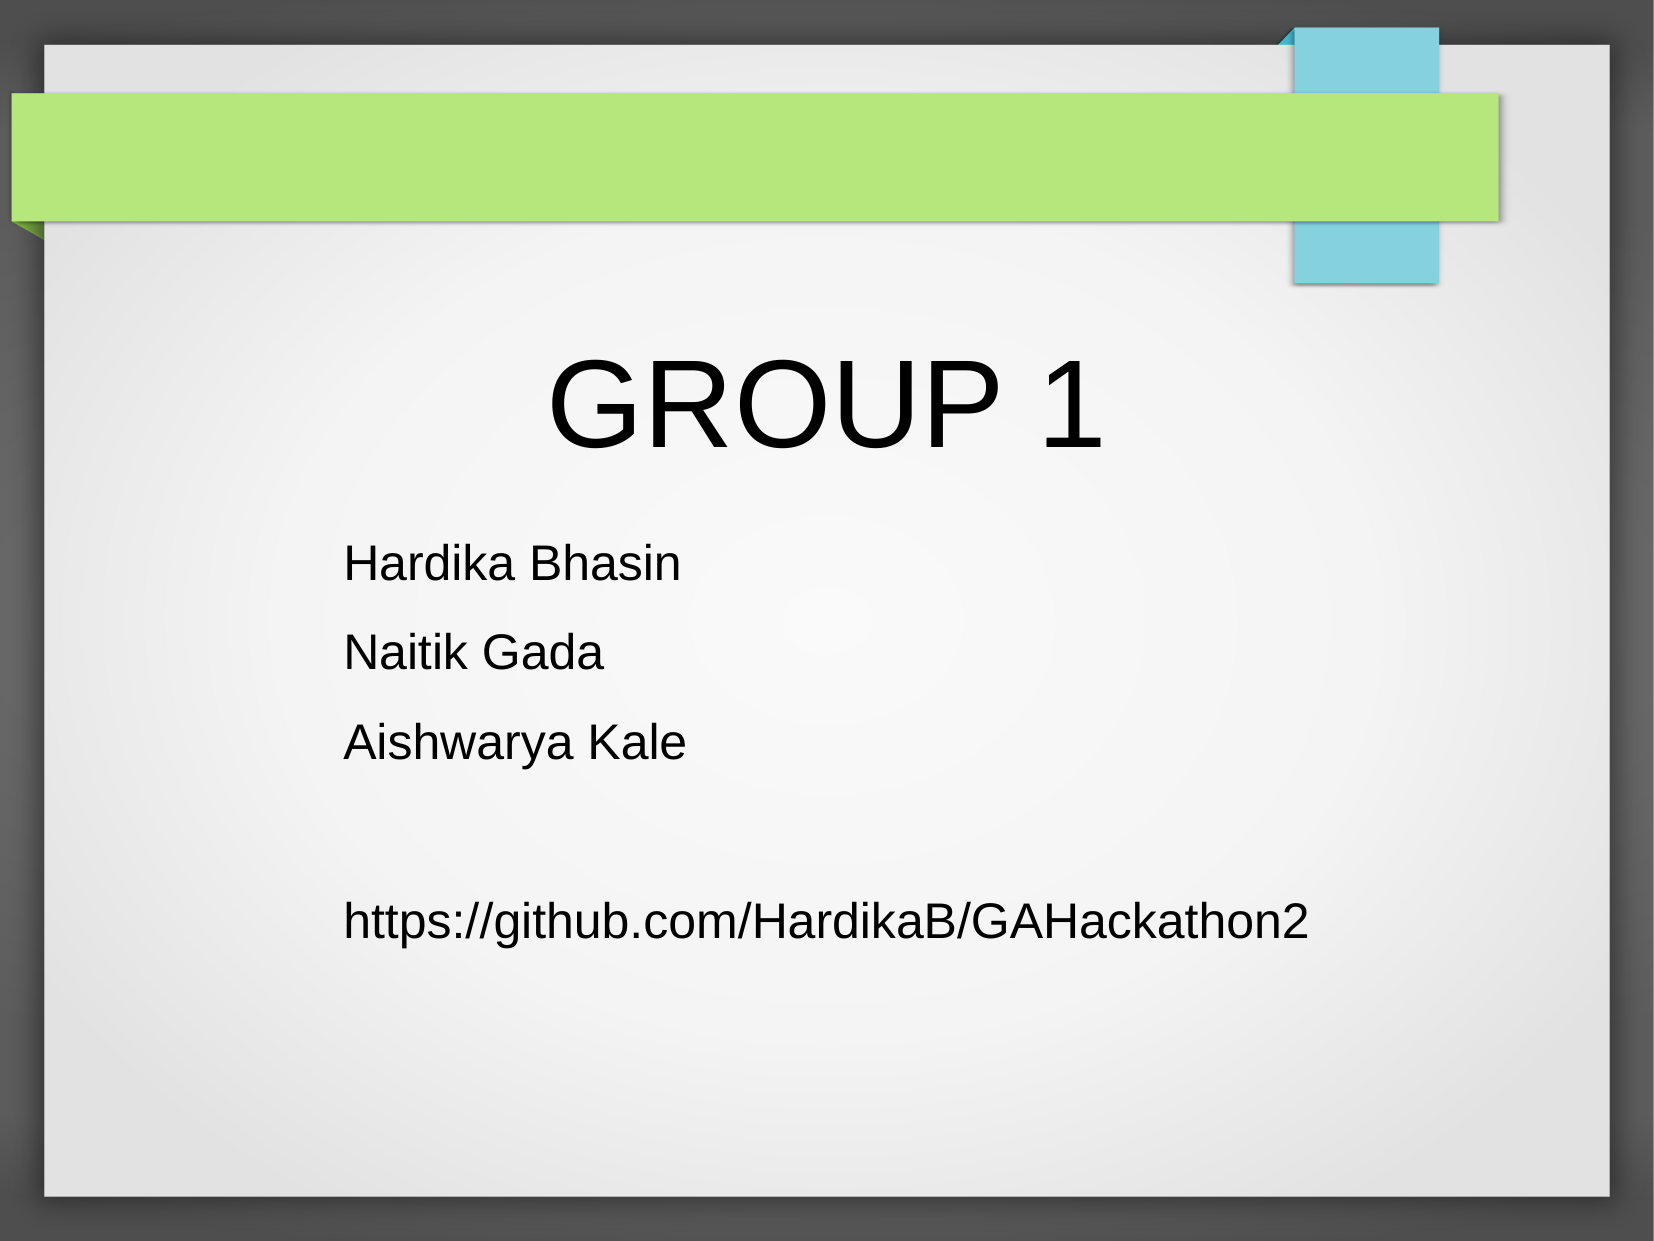

# GROUP 1
Hardika Bhasin
Naitik Gada
Aishwarya Kale
https://github.com/HardikaB/GAHackathon2